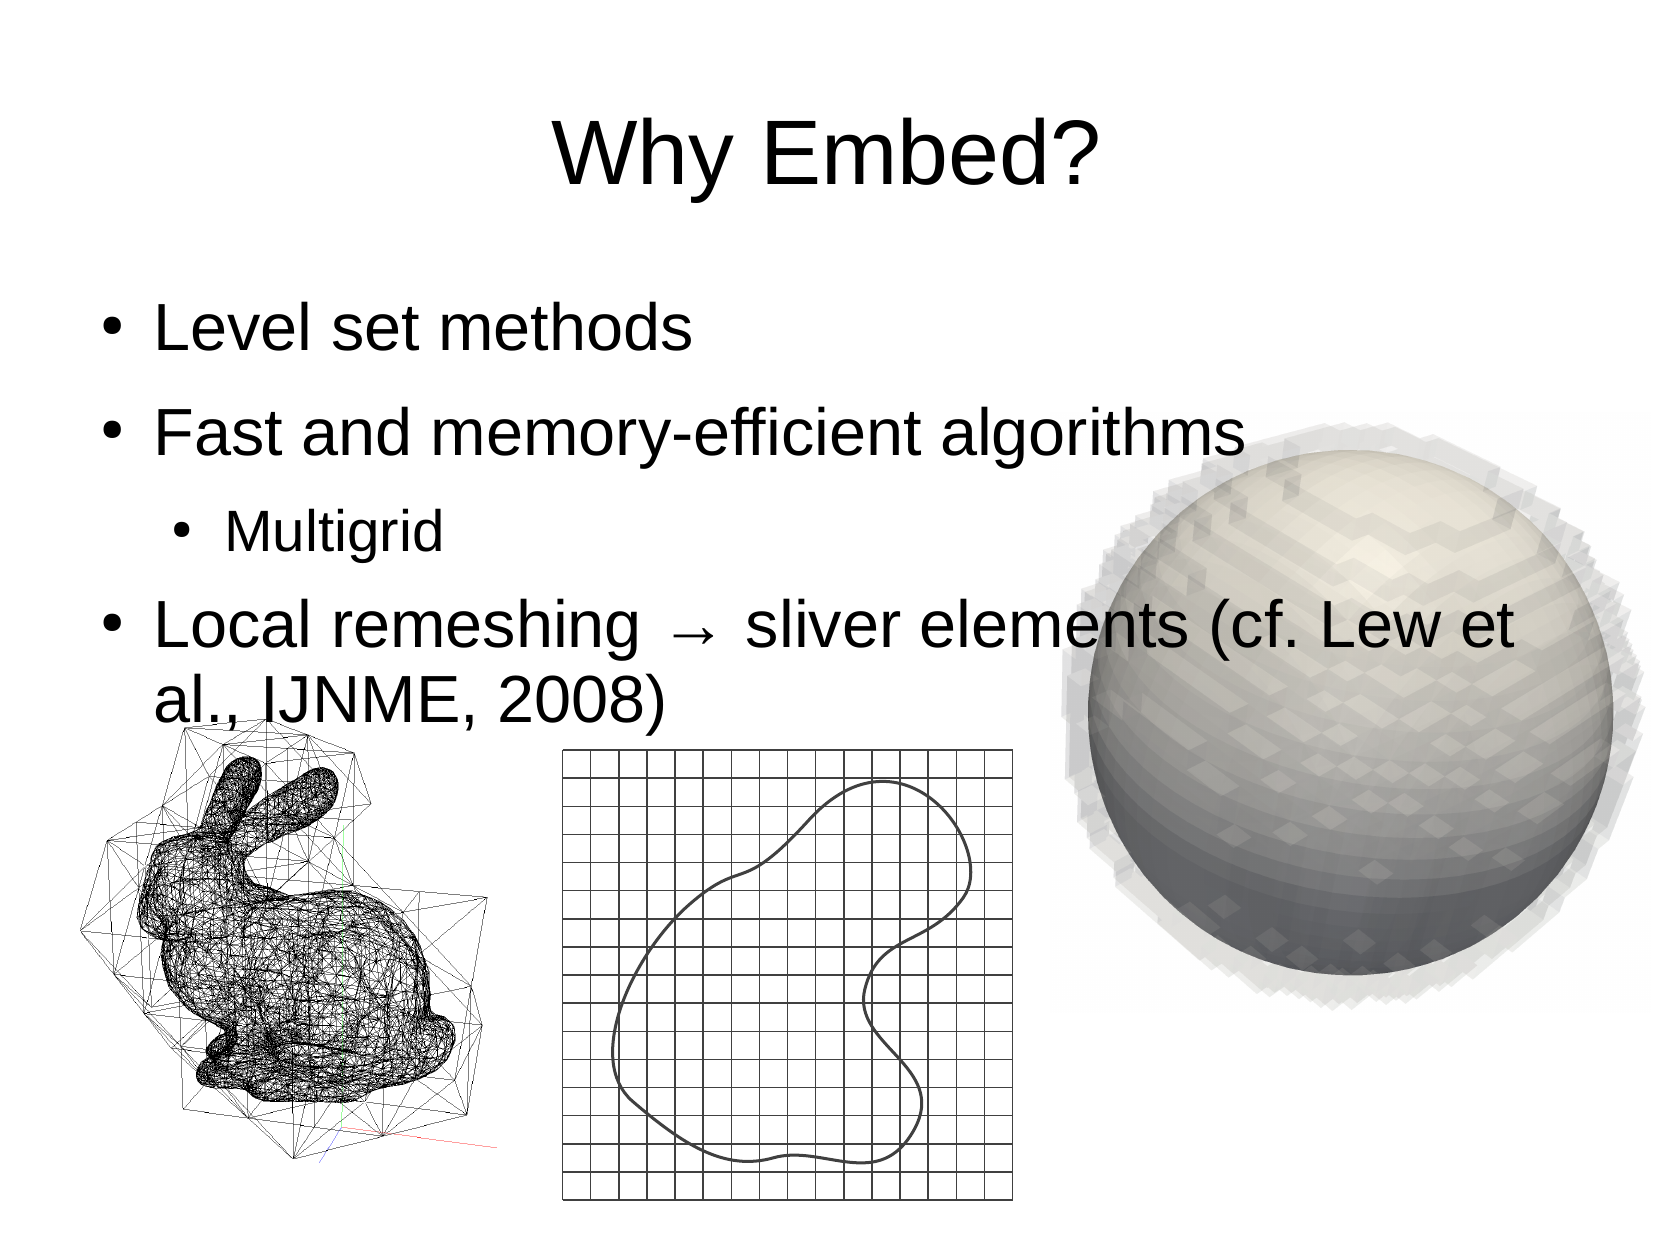

# Why Embed?
Level set methods
Fast and memory-efficient algorithms
Multigrid
Local remeshing → sliver elements (cf. Lew et al., IJNME, 2008)